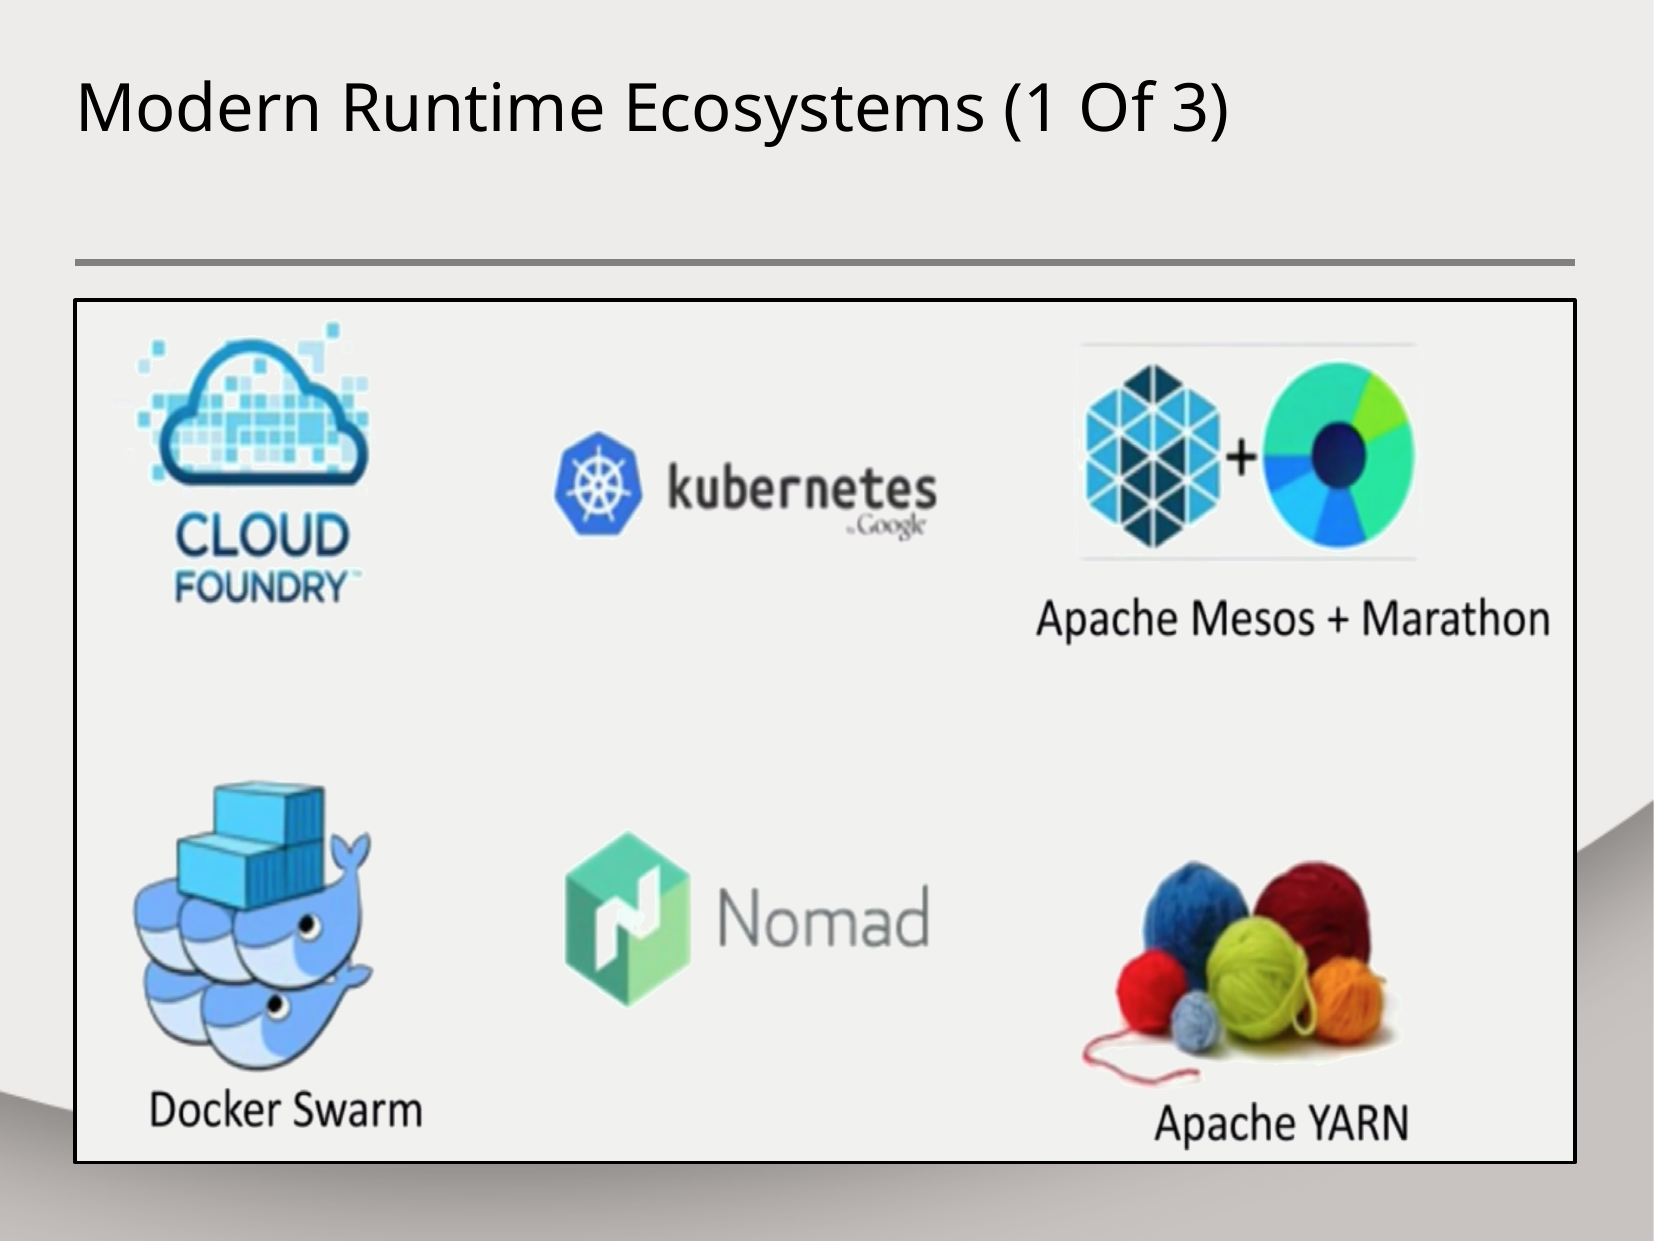

# Modern Runtime Ecosystems (1 Of 3)